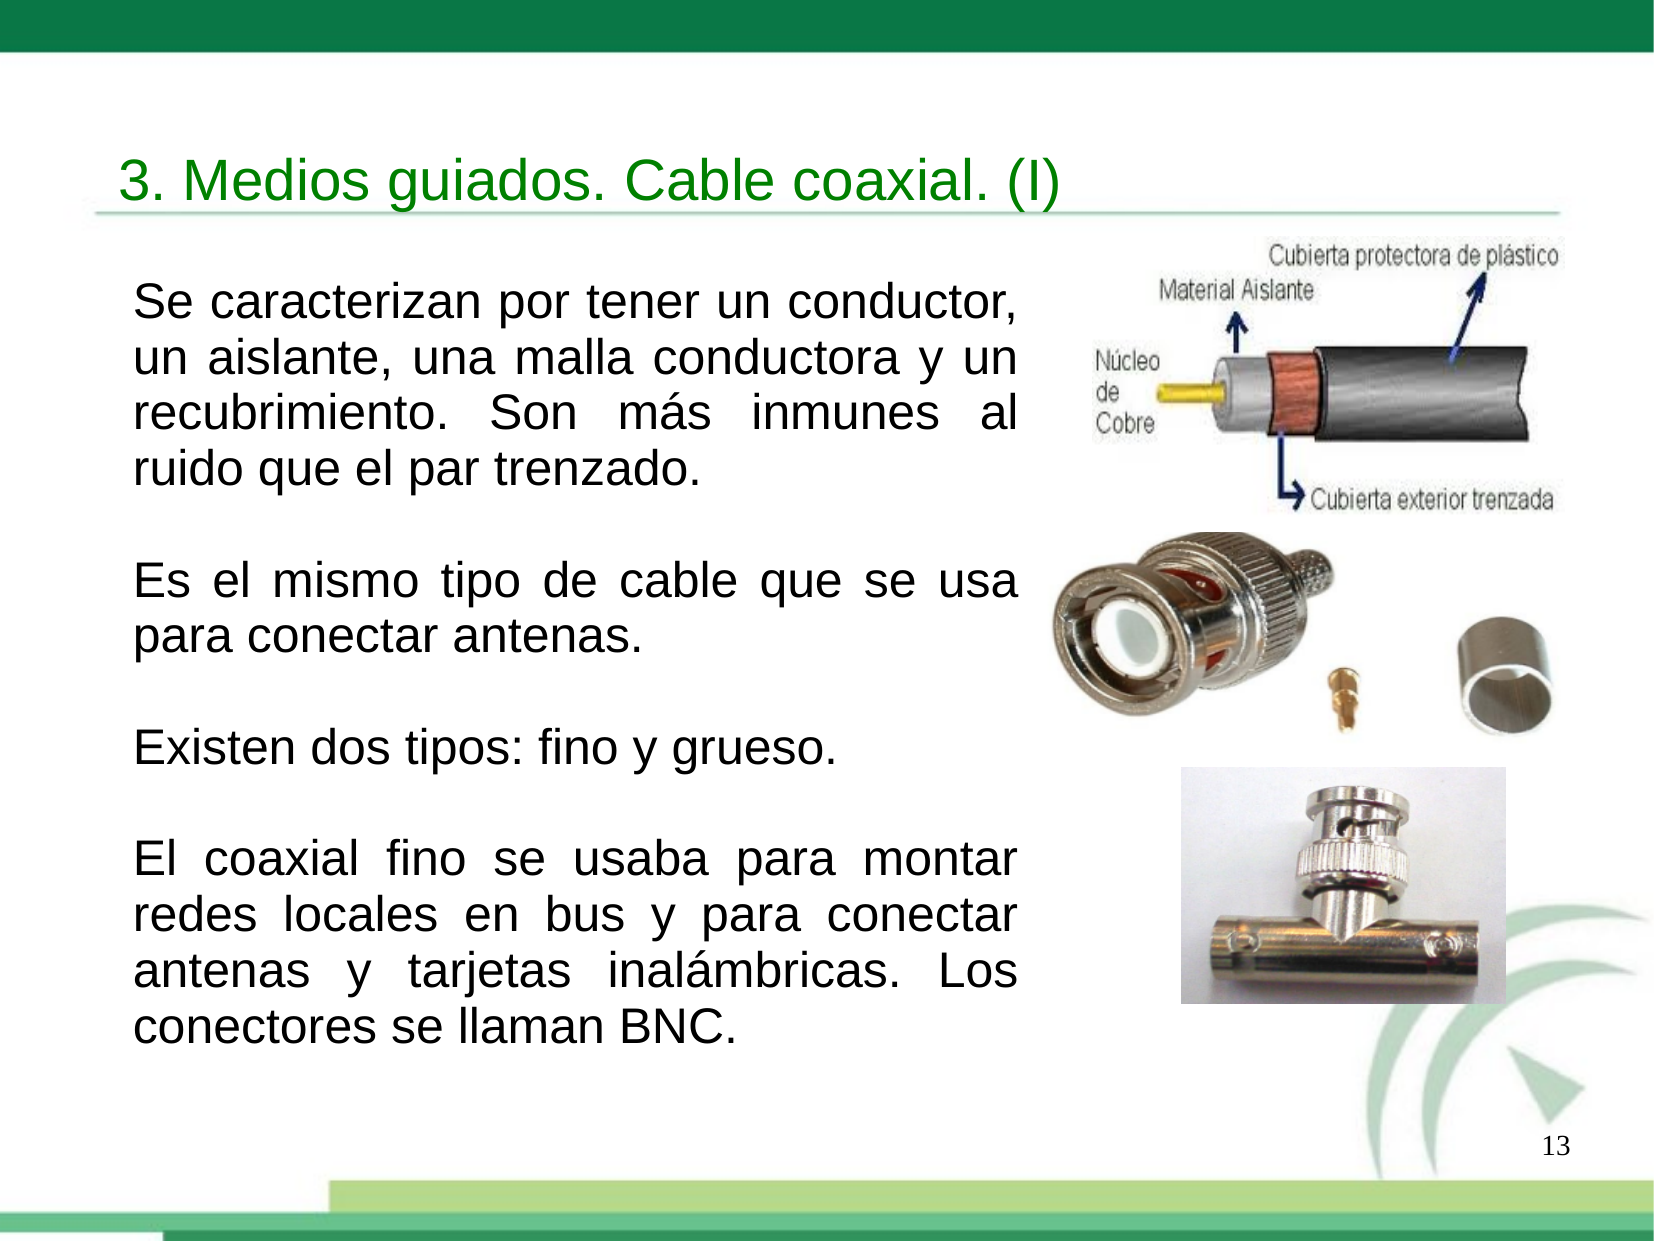

3. Medios guiados. Cable coaxial. (I)
Se caracterizan por tener un conductor, un aislante, una malla conductora y un recubrimiento. Son más inmunes al ruido que el par trenzado.
Es el mismo tipo de cable que se usa para conectar antenas.
Existen dos tipos: fino y grueso.
El coaxial fino se usaba para montar redes locales en bus y para conectar antenas y tarjetas inalámbricas. Los conectores se llaman BNC.
#
13